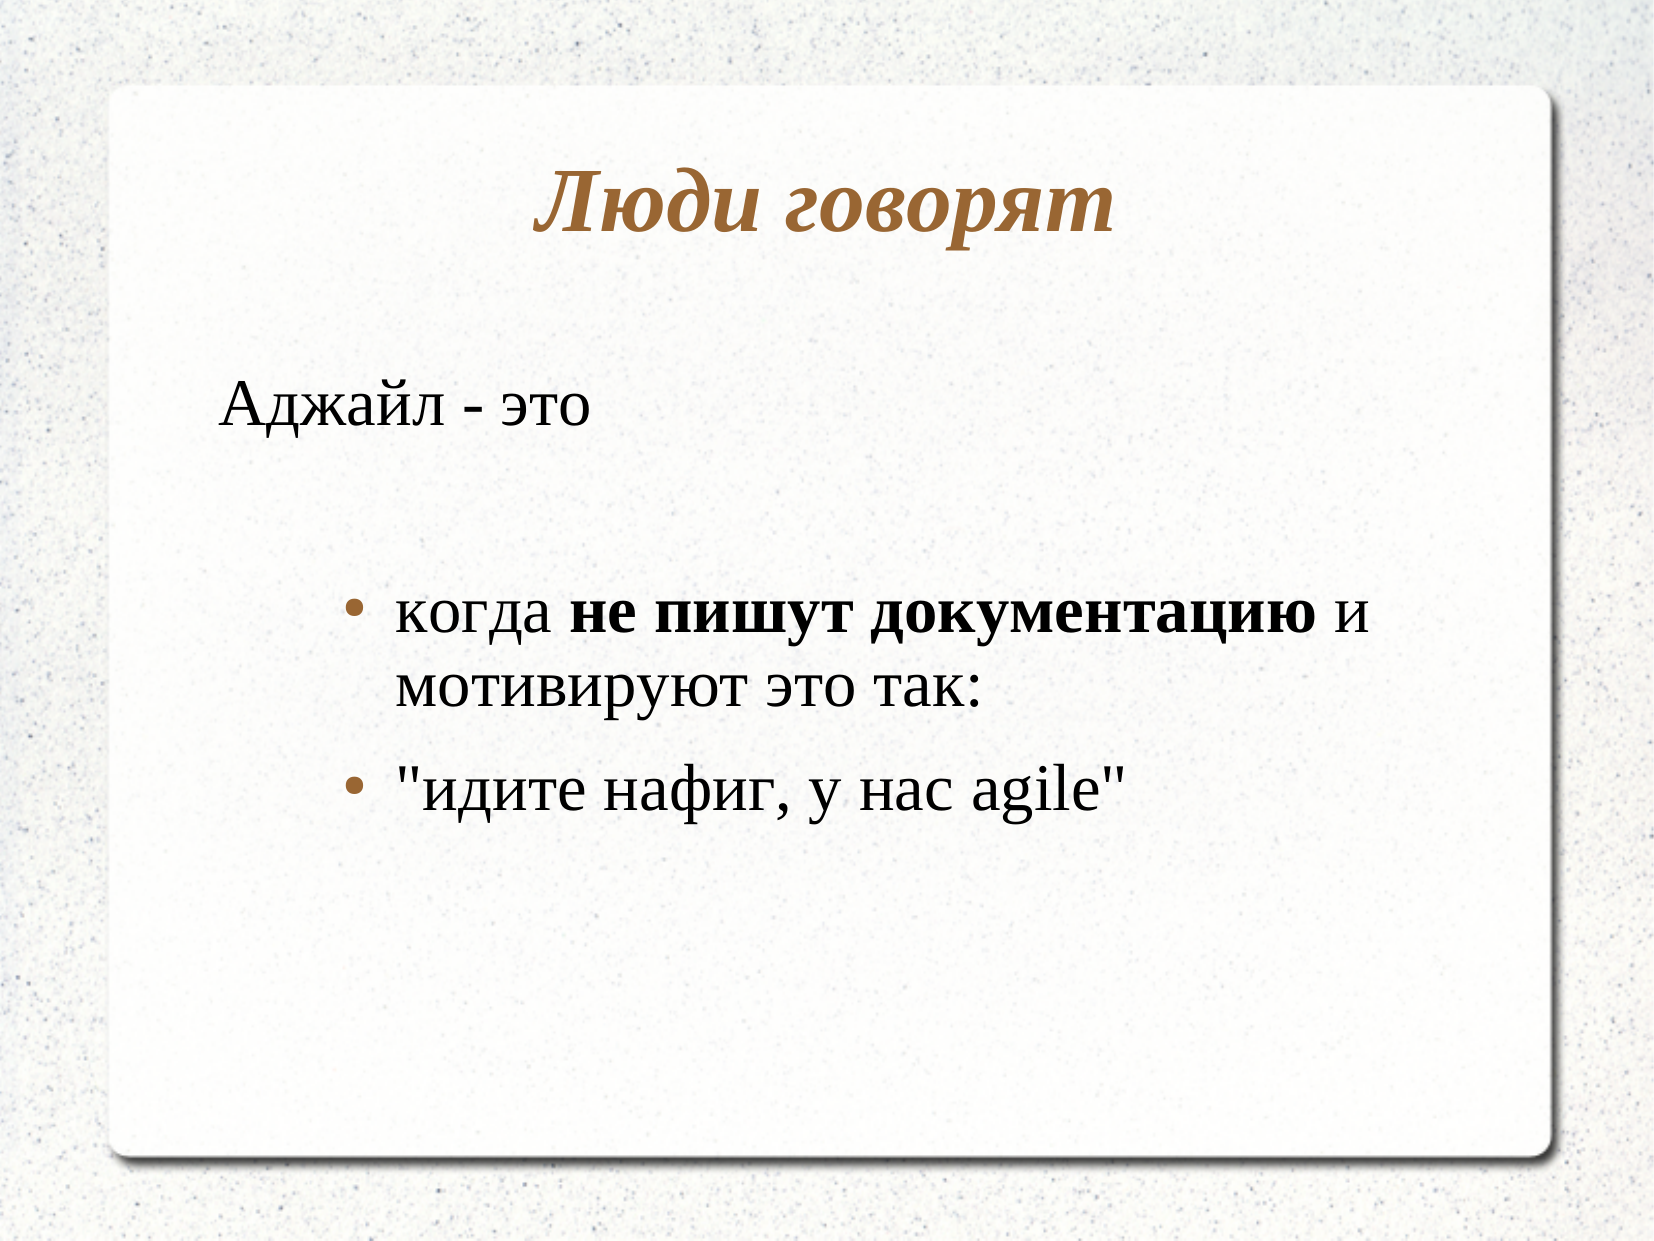

# Люди говорят
Аджайл - это
когда не пишут документацию и мотивируют это так:
"идите нафиг, у нас agile"